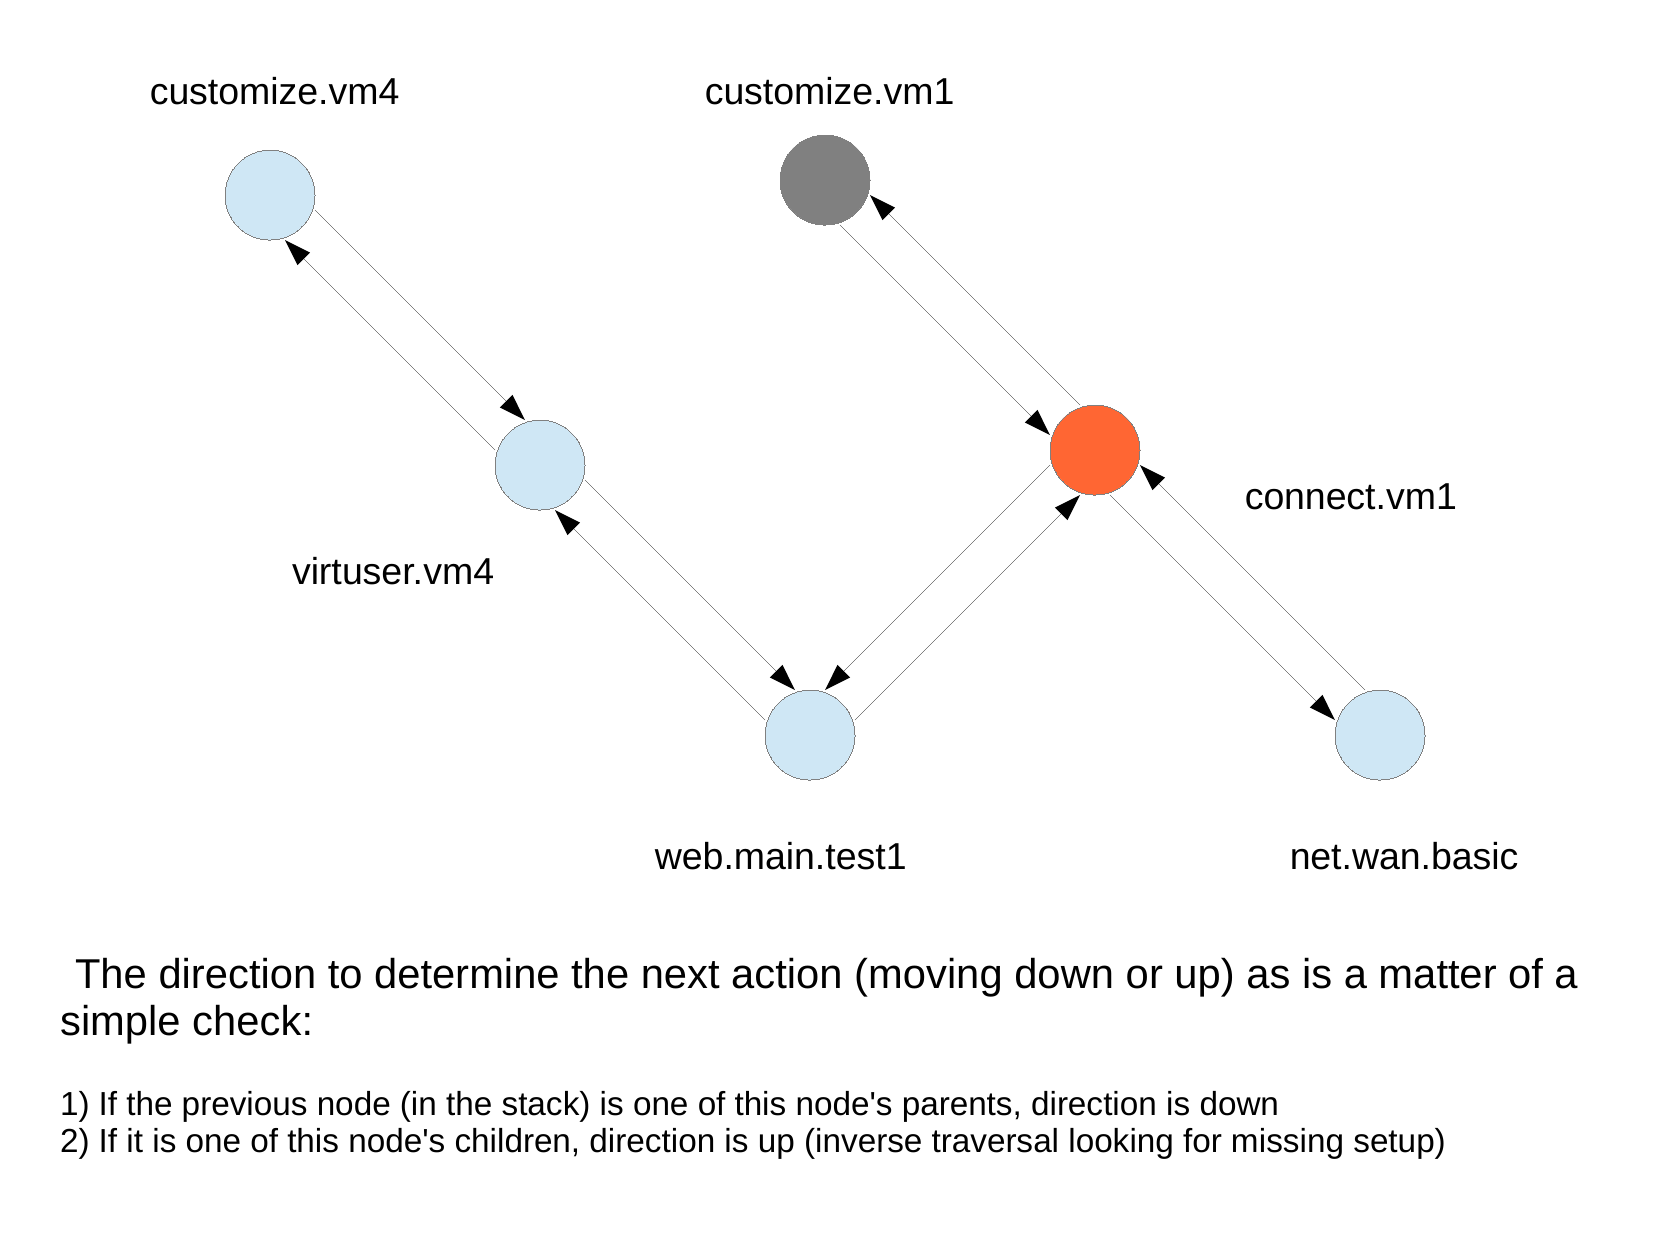

customize.vm4
customize.vm1
connect.vm1
virtuser.vm4
web.main.test1
net.wan.basic
The direction to determine the next action (moving down or up) as is a matter of a simple check:
 If the previous node (in the stack) is one of this node's parents, direction is down
 If it is one of this node's children, direction is up (inverse traversal looking for missing setup)